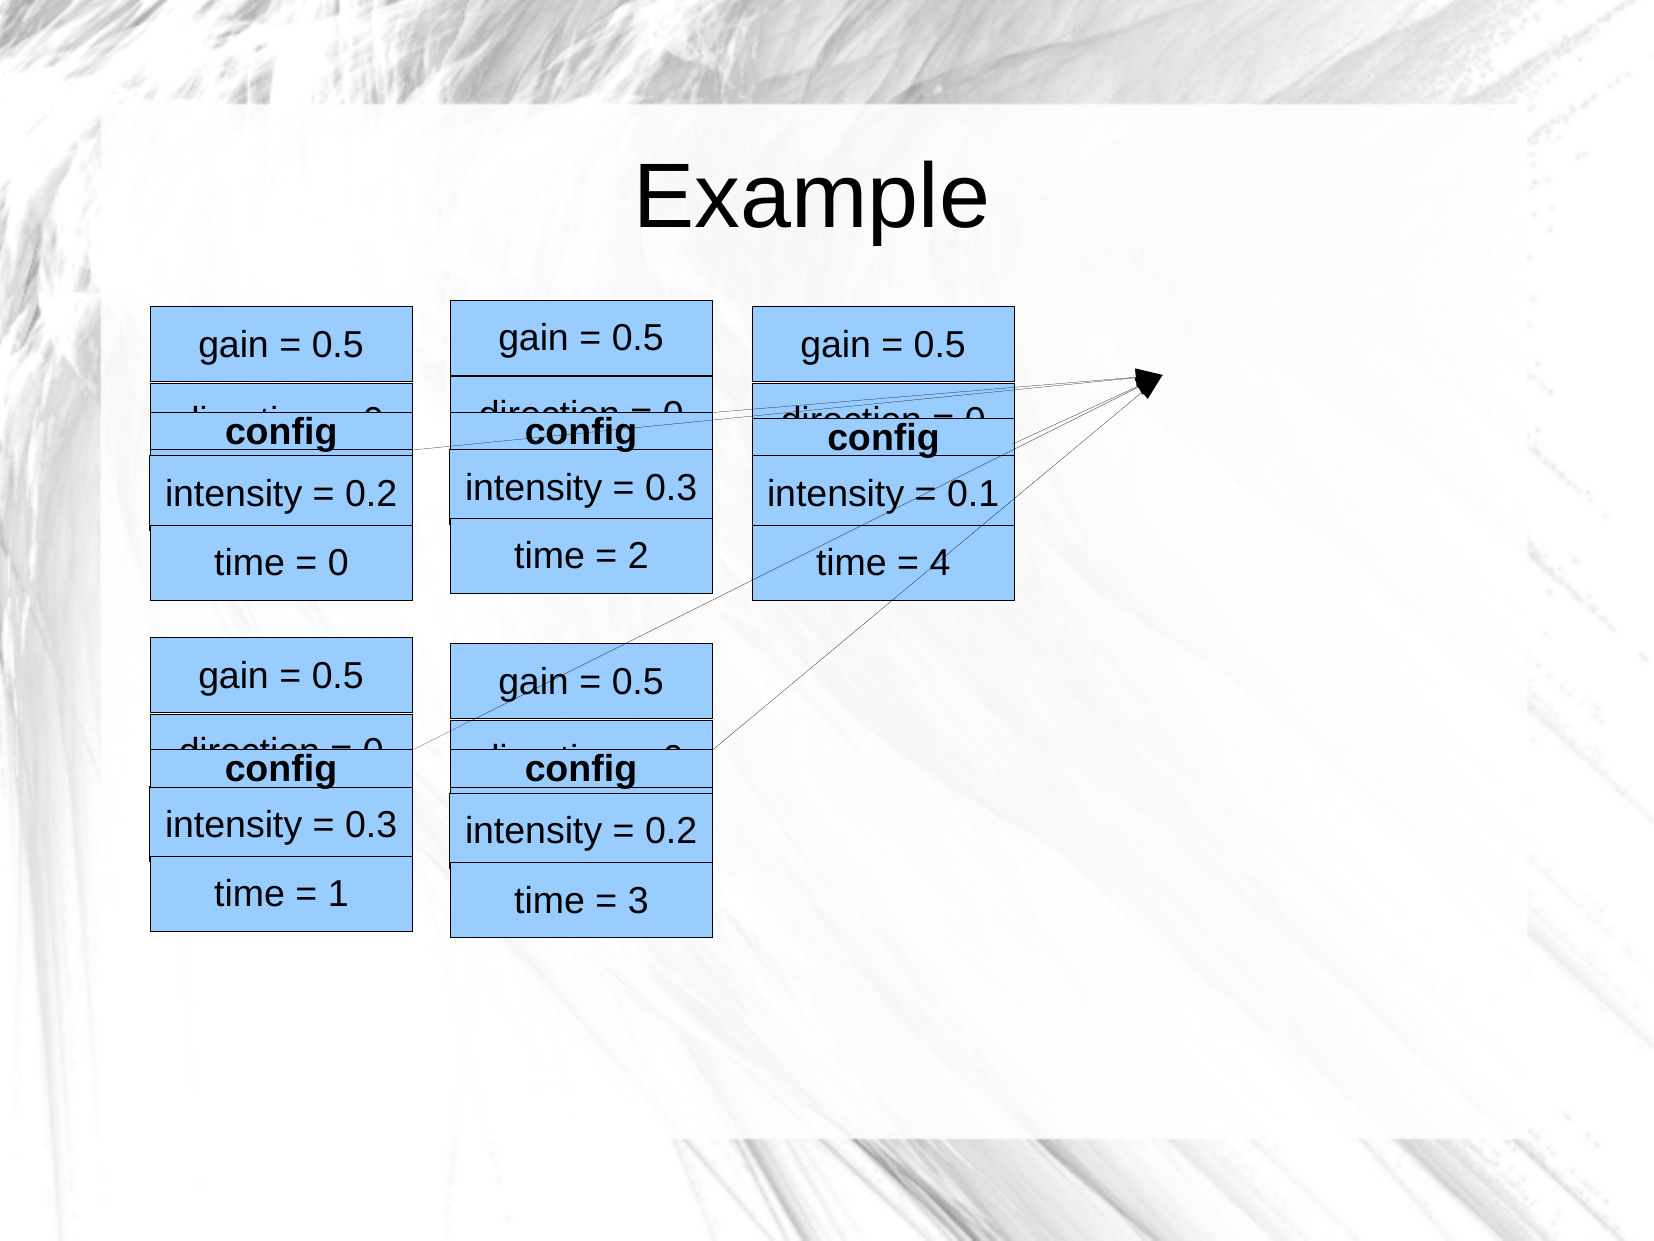

# Example
gain = 0.5
gain = 0.5
gain = 0.5
direction = 0
direction = 0
direction = 0
config
config
config
intensity = 0.3
intensity = 0.2
intensity = 0.1
time = 2
time = 0
time = 4
gain = 0.5
gain = 0.5
direction = 0
direction = 0
config
config
intensity = 0.3
intensity = 0.2
time = 1
time = 3